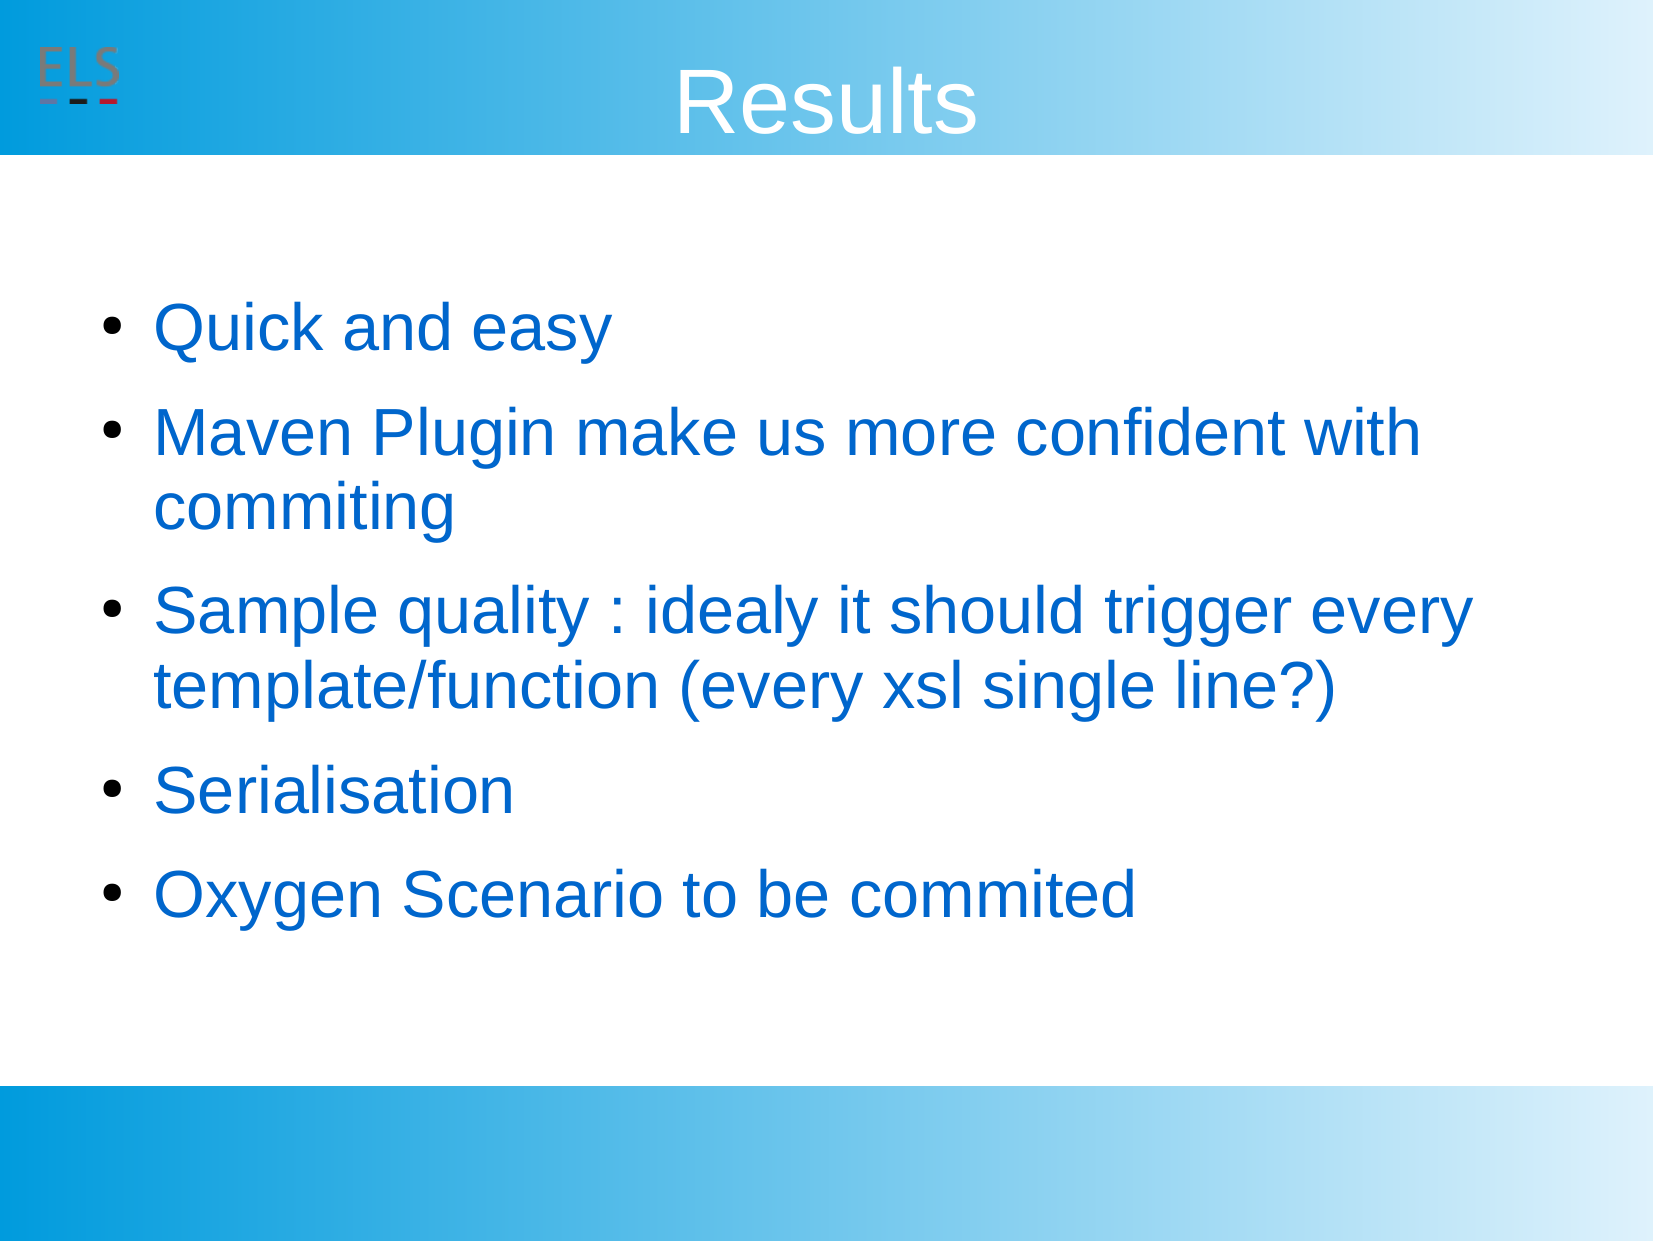

# Results
Quick and easy
Maven Plugin make us more confident with commiting
Sample quality : idealy it should trigger every template/function (every xsl single line?)
Serialisation
Oxygen Scenario to be commited